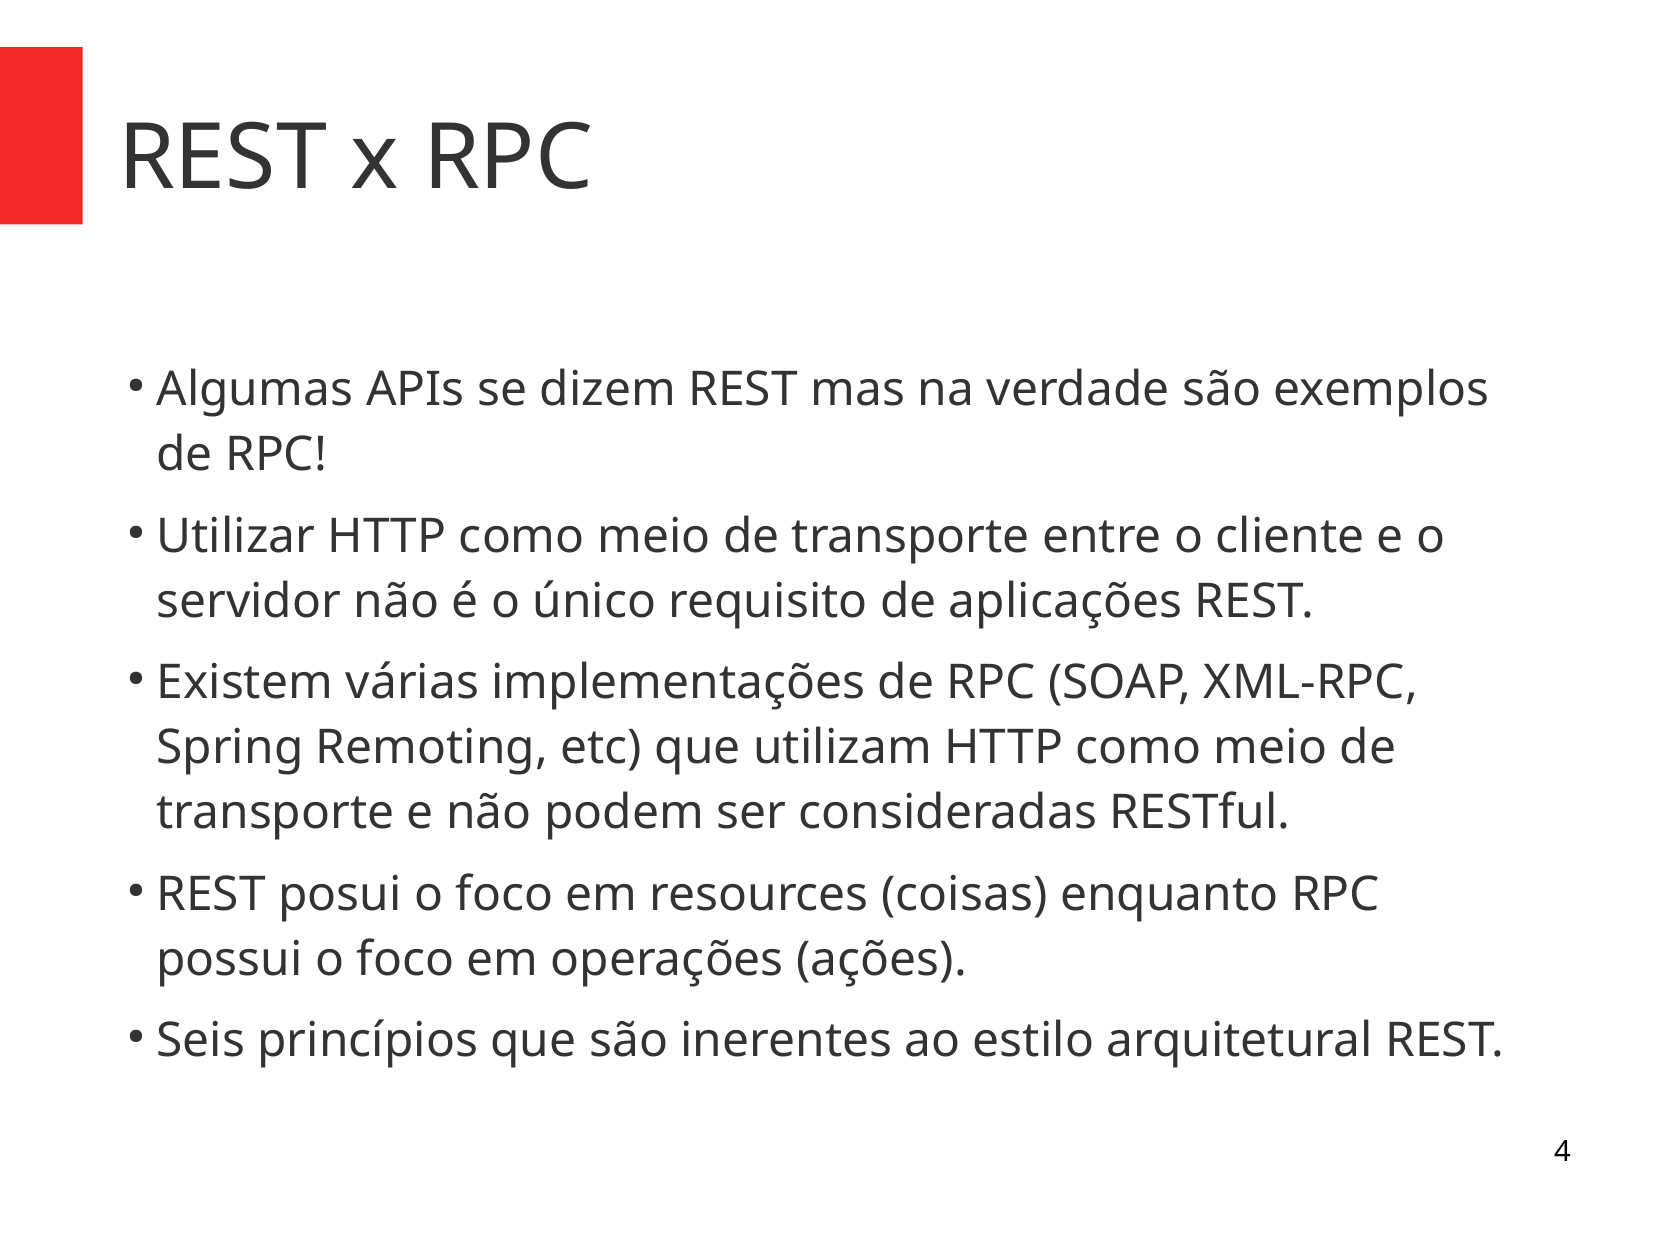

# REST x RPC
Algumas APIs se dizem REST mas na verdade são exemplos de RPC!
Utilizar HTTP como meio de transporte entre o cliente e o servidor não é o único requisito de aplicações REST.
Existem várias implementações de RPC (SOAP, XML-RPC, Spring Remoting, etc) que utilizam HTTP como meio de transporte e não podem ser consideradas RESTful.
REST posui o foco em resources (coisas) enquanto RPC possui o foco em operações (ações).
Seis princípios que são inerentes ao estilo arquitetural REST.
4